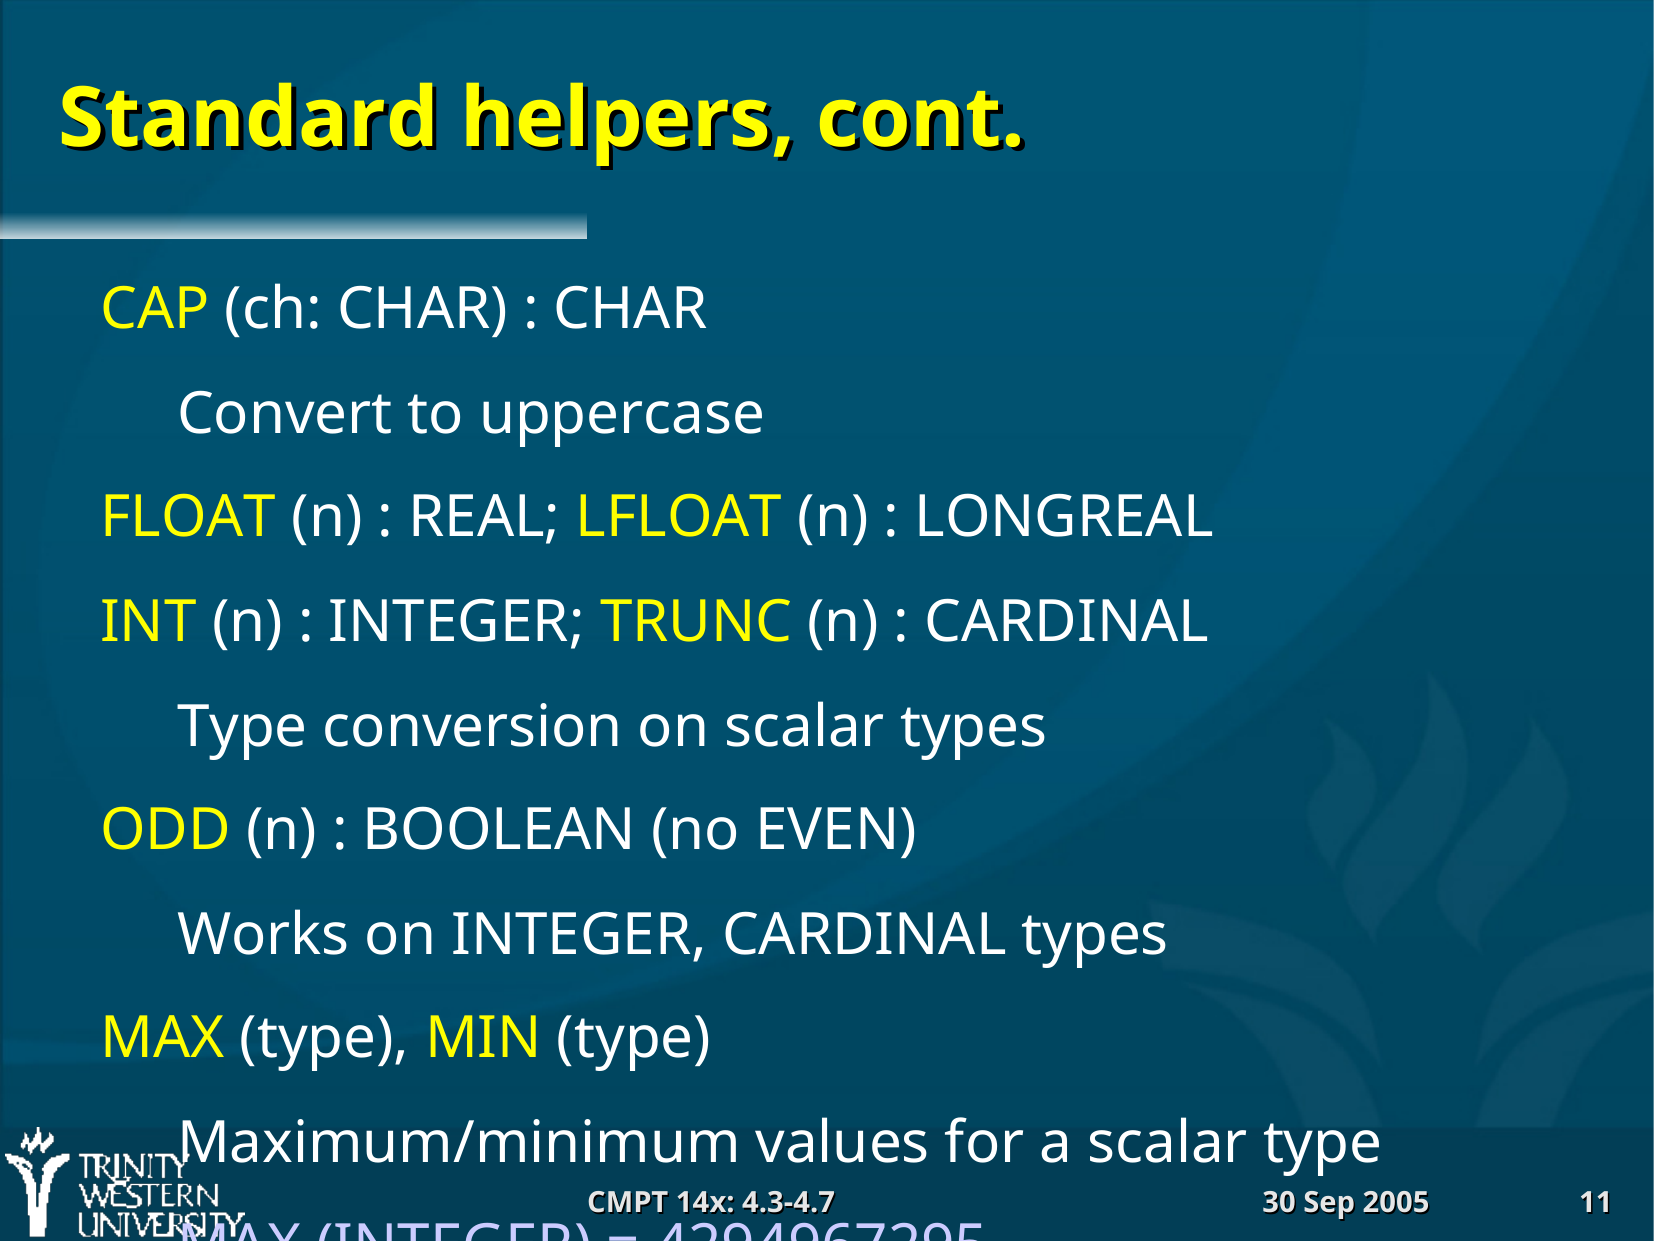

# Standard helpers, cont.
CAP (ch: CHAR) : CHAR
Convert to uppercase
FLOAT (n) : REAL; LFLOAT (n) : LONGREAL
INT (n) : INTEGER; TRUNC (n) : CARDINAL
Type conversion on scalar types
ODD (n) : BOOLEAN (no EVEN)
Works on INTEGER, CARDINAL types
MAX (type), MIN (type)
Maximum/minimum values for a scalar type
MAX (INTEGER) = 4294967295
CMPT 14x: 4.3-4.7
30 Sep 2005
11